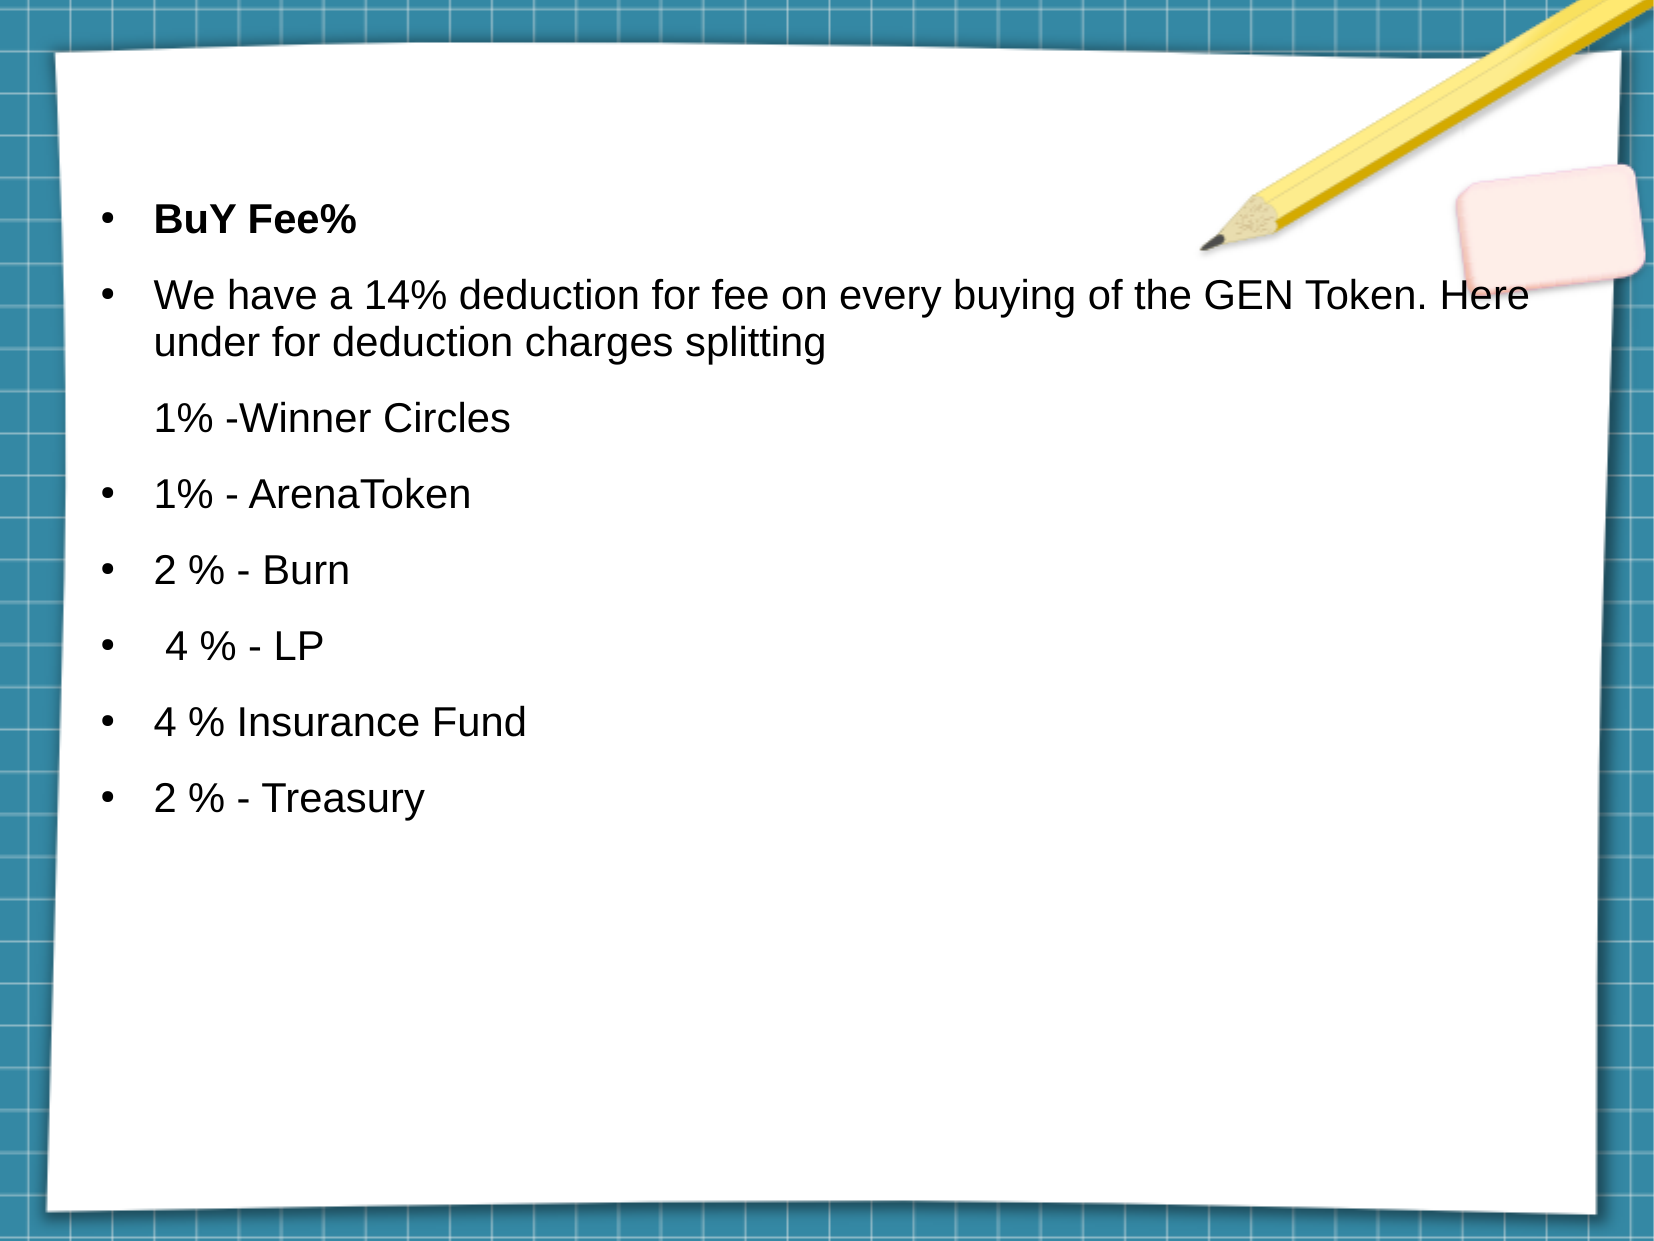

# BuY Fee%
We have a 14% deduction for fee on every buying of the GEN Token. Here under for deduction charges splitting
1% -Winner Circles
1% - ArenaToken
2 % - Burn
 4 % - LP
4 % Insurance Fund
2 % - Treasury